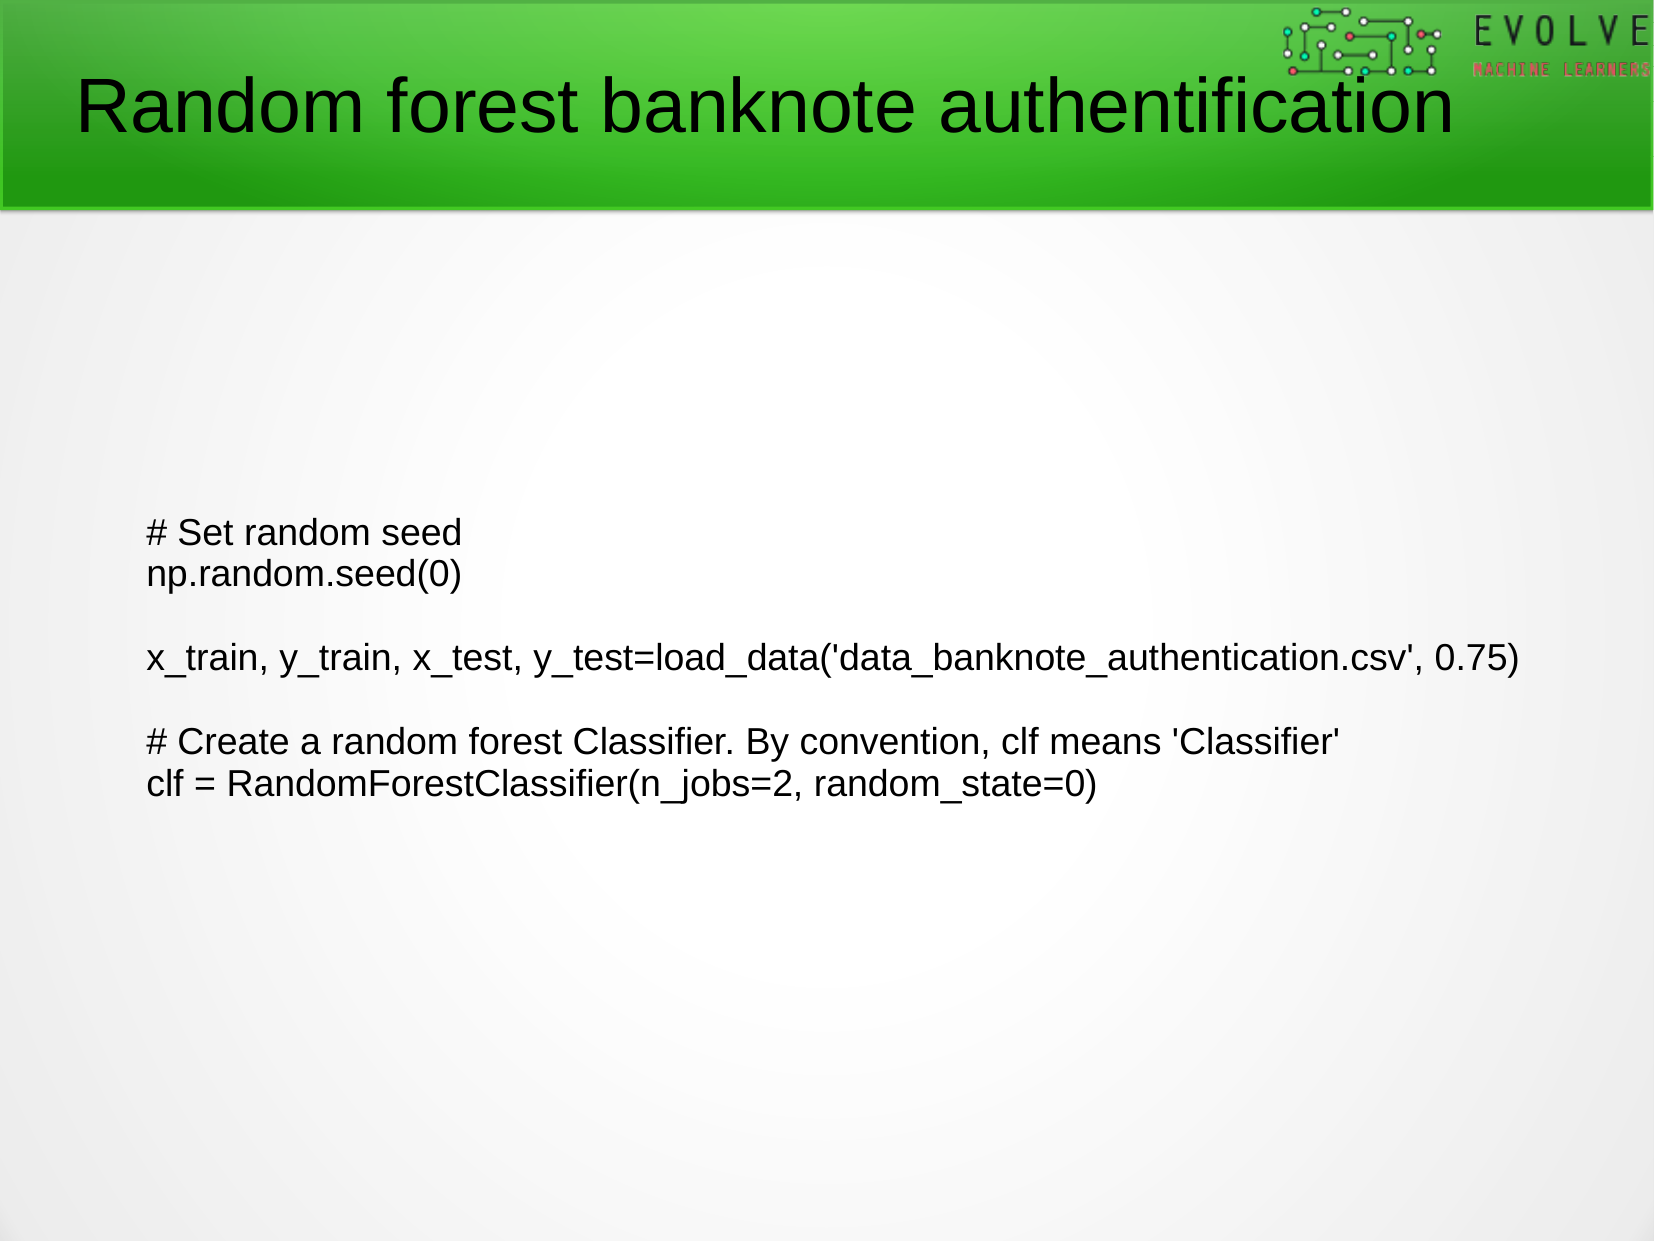

Random forest banknote authentification
# Set random seed
np.random.seed(0)
x_train, y_train, x_test, y_test=load_data('data_banknote_authentication.csv', 0.75)
# Create a random forest Classifier. By convention, clf means 'Classifier'
clf = RandomForestClassifier(n_jobs=2, random_state=0)